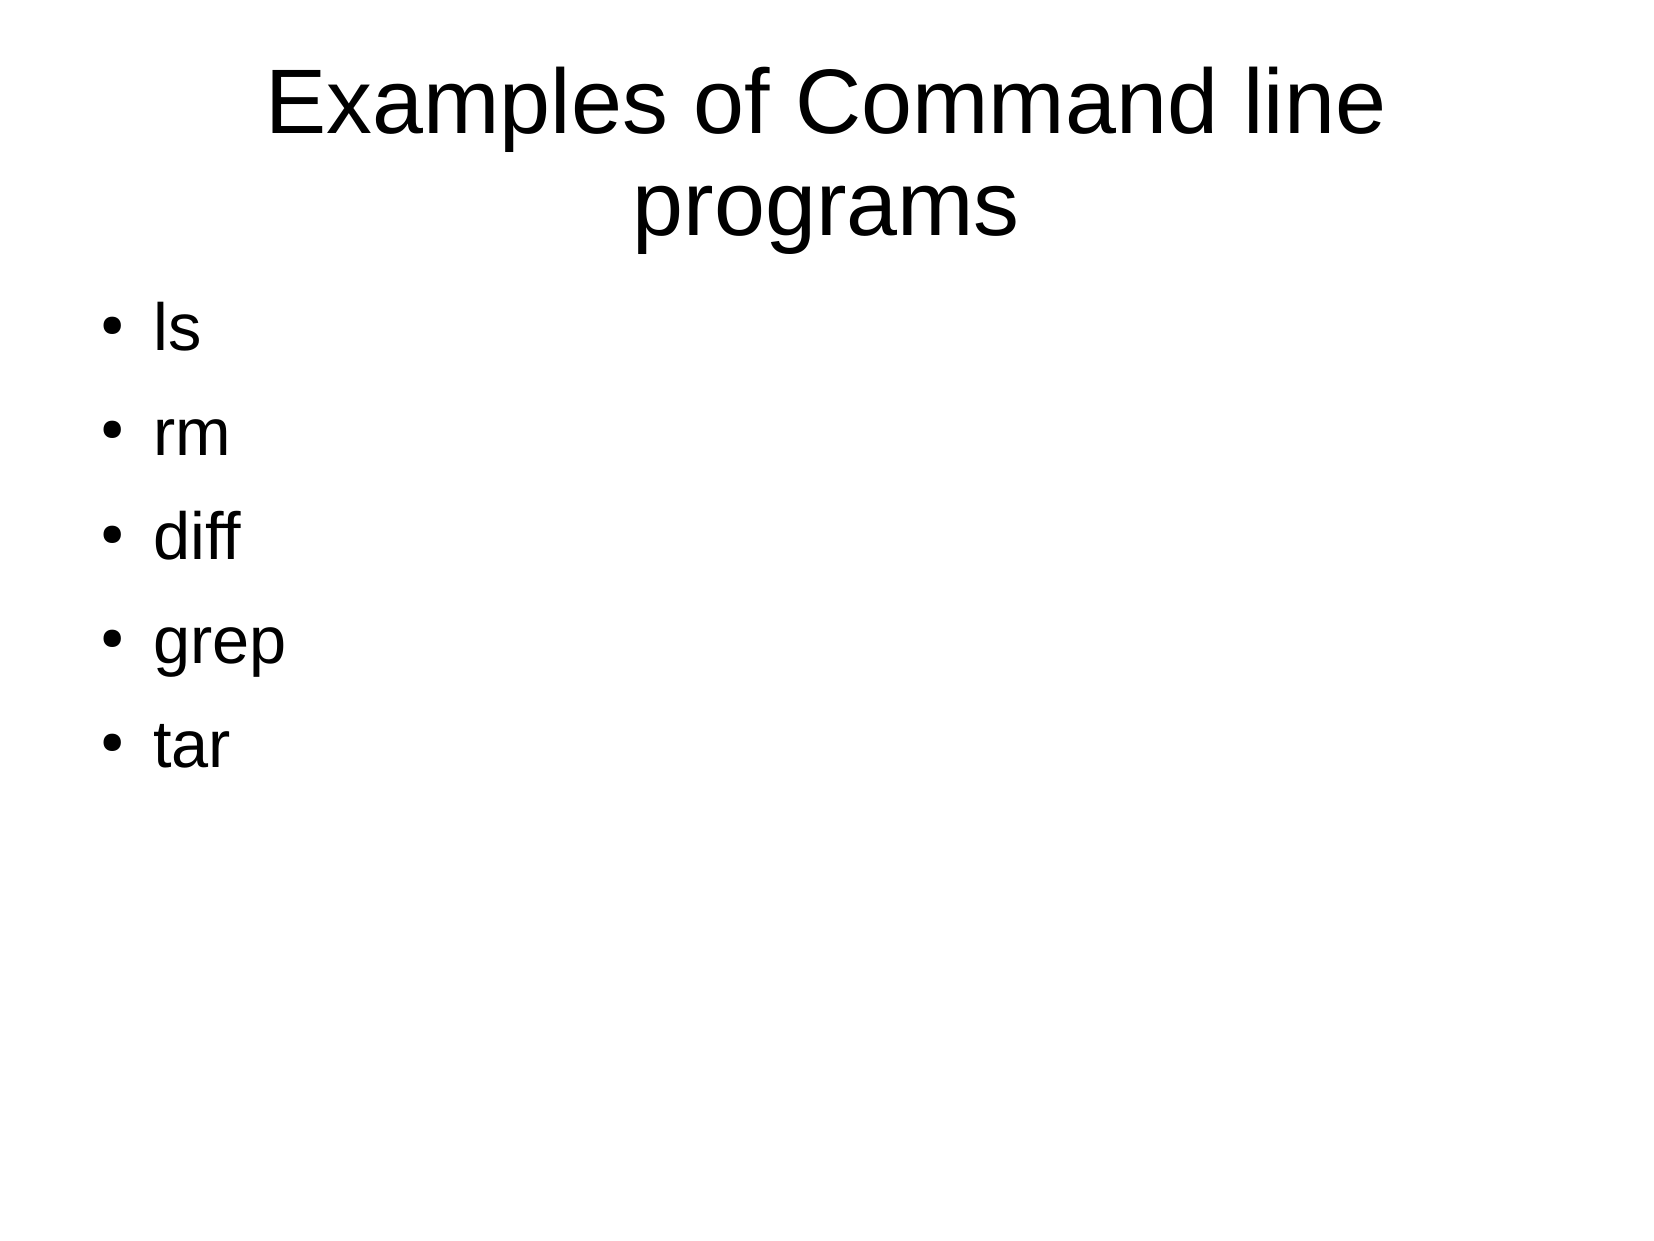

# Examples of Command line programs
ls
rm
diff
grep
tar